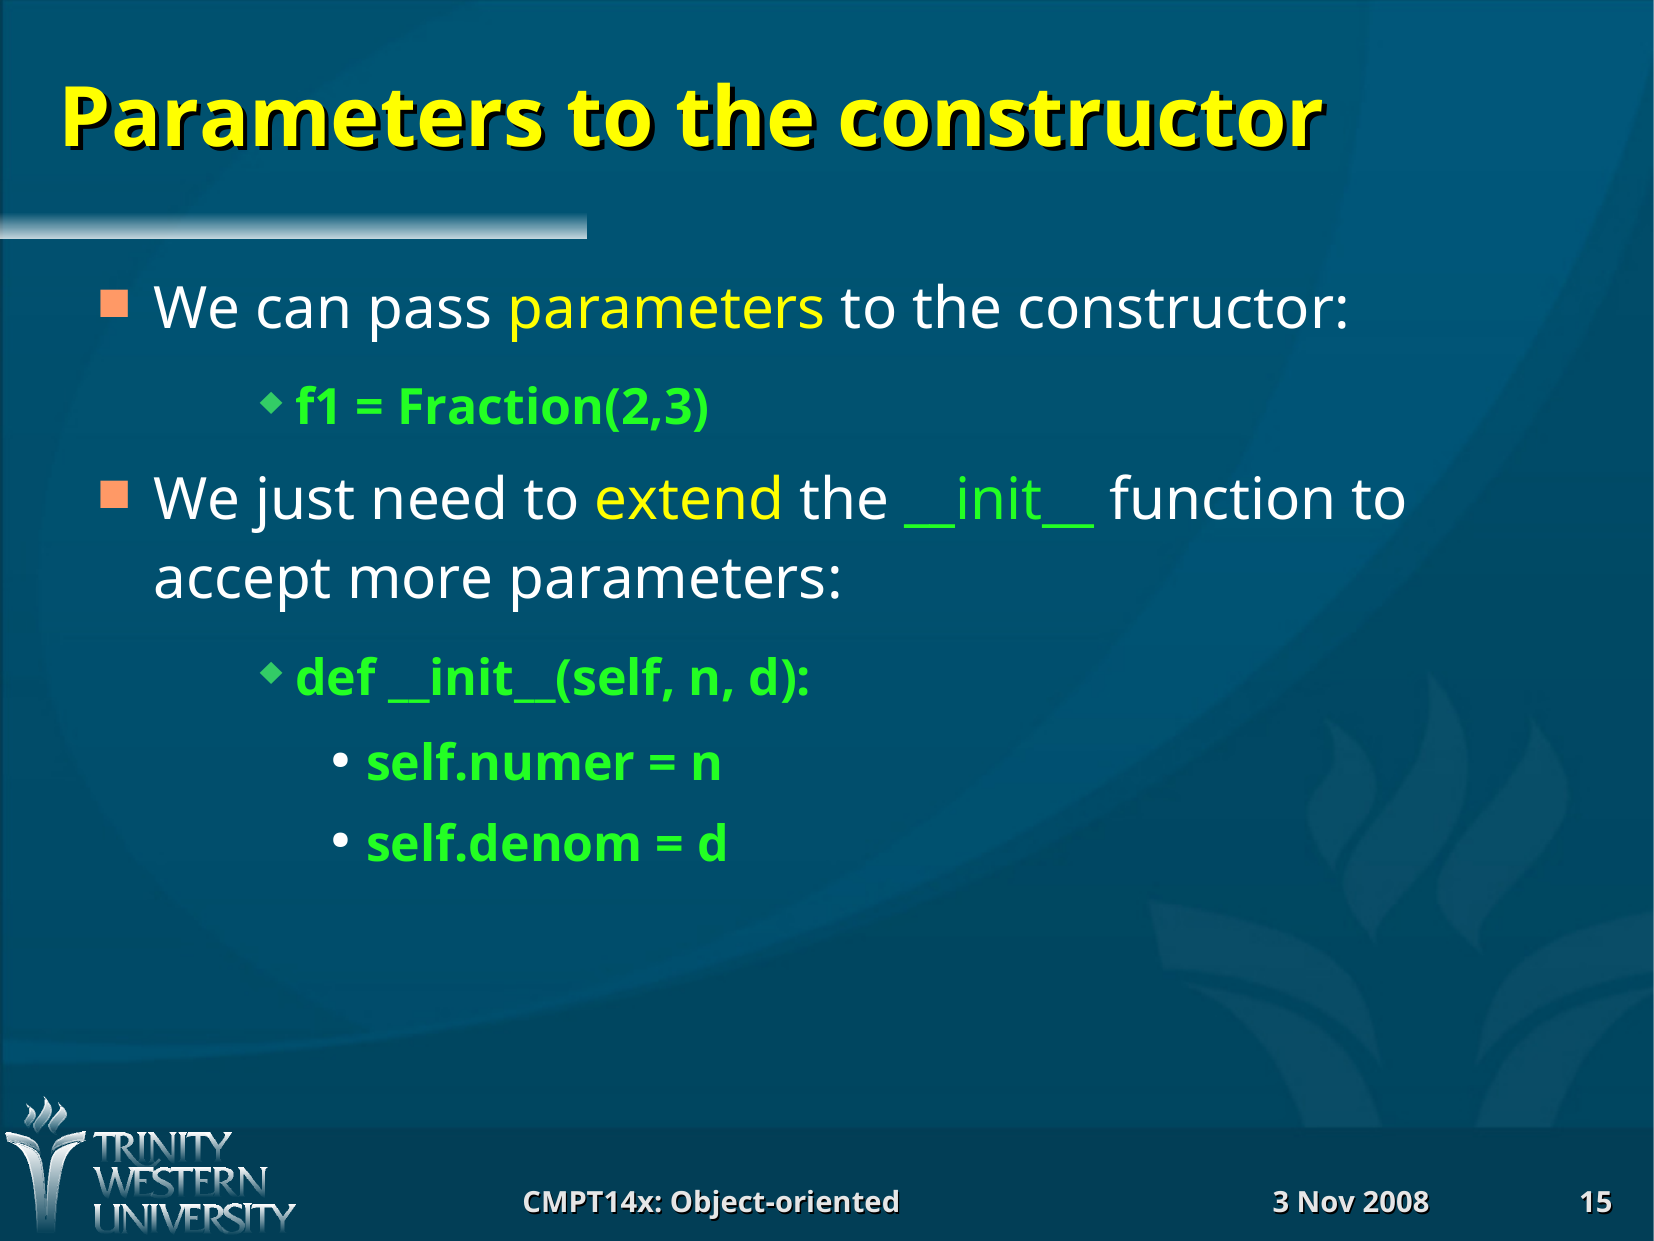

# Parameters to the constructor
We can pass parameters to the constructor:
f1 = Fraction(2,3)
We just need to extend the __init__ function to accept more parameters:
def __init__(self, n, d):
self.numer = n
self.denom = d
CMPT14x: Object-oriented
3 Nov 2008
15